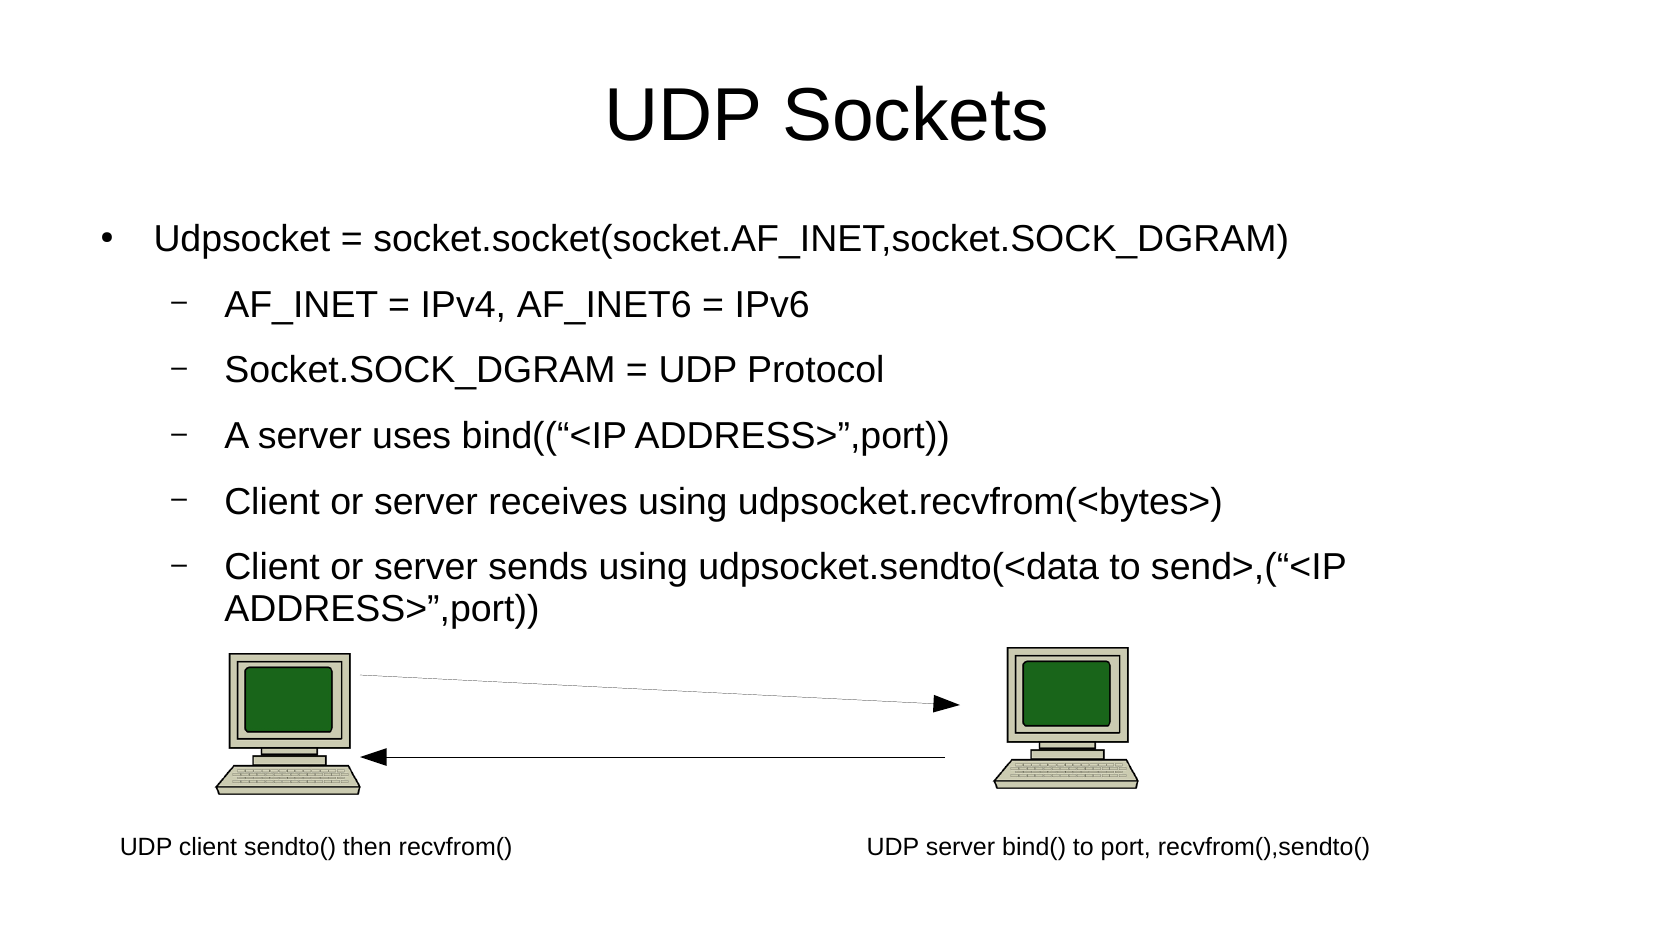

# UDP Sockets
Udpsocket = socket.socket(socket.AF_INET,socket.SOCK_DGRAM)
AF_INET = IPv4, AF_INET6 = IPv6
Socket.SOCK_DGRAM = UDP Protocol
A server uses bind((“<IP ADDRESS>”,port))
Client or server receives using udpsocket.recvfrom(<bytes>)
Client or server sends using udpsocket.sendto(<data to send>,(“<IP ADDRESS>”,port))
UDP client sendto() then recvfrom()
UDP server bind() to port, recvfrom(),sendto()